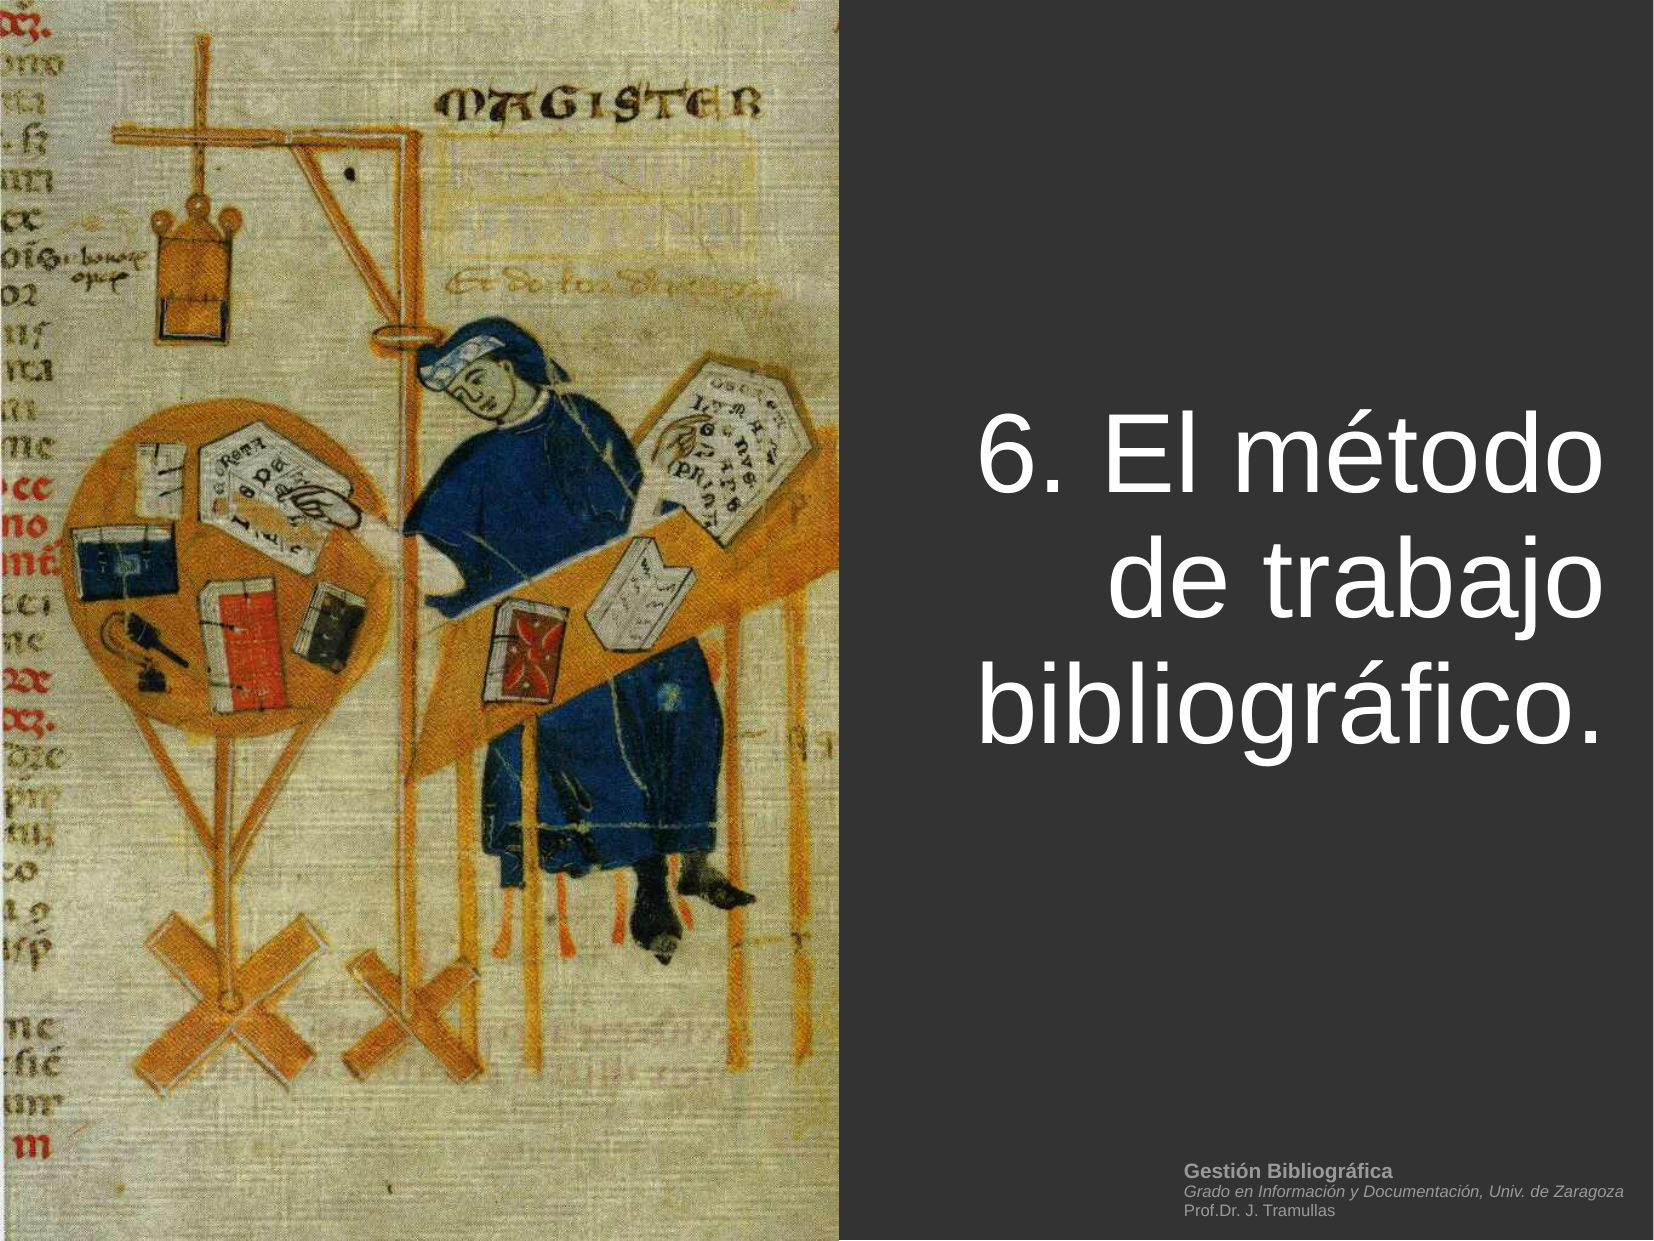

# 6. El método de trabajo bibliográfico.